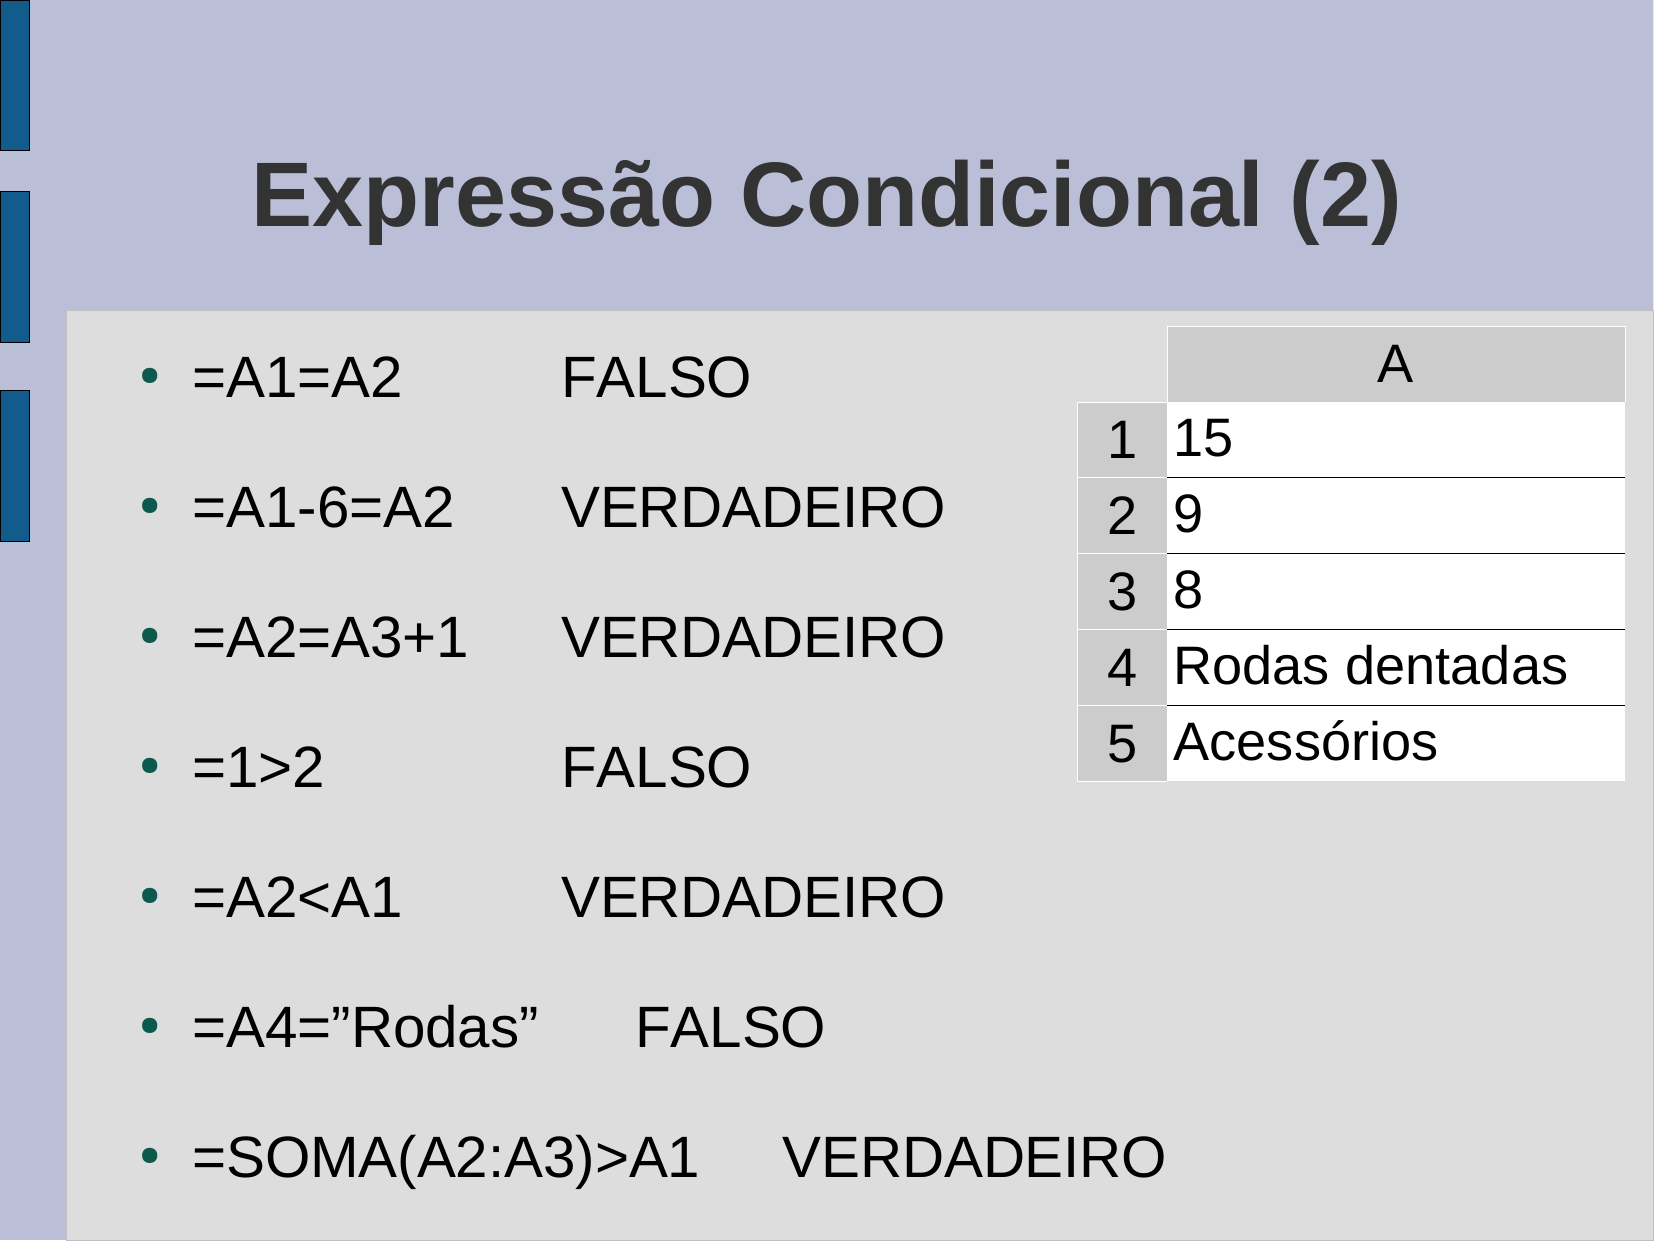

# Expressão Condicional (2)
| | A |
| --- | --- |
| 1 | 15 |
| 2 | 9 |
| 3 | 8 |
| 4 | Rodas dentadas |
| 5 | Acessórios |
=A1=A2			FALSO
=A1-6=A2		VERDADEIRO
=A2=A3+1		VERDADEIRO
=1>2				FALSO
=A2<A1			VERDADEIRO
=A4=”Rodas”		FALSO
=SOMA(A2:A3)>A1		VERDADEIRO